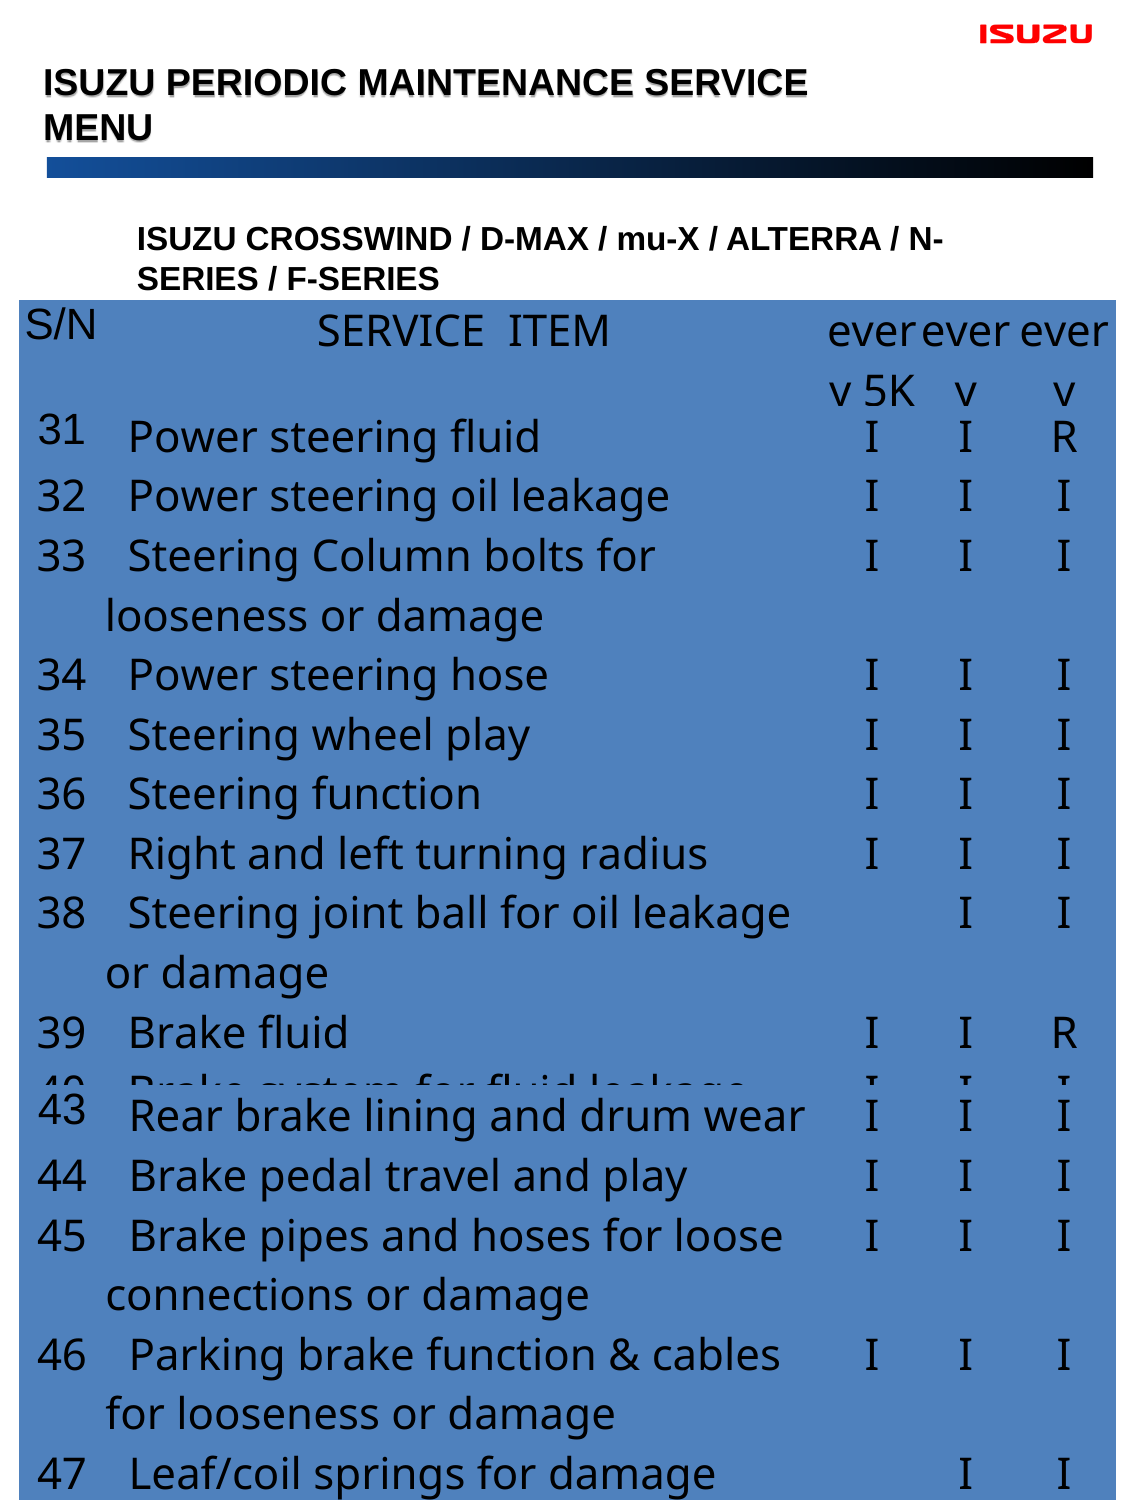

ISUZU PERIODIC MAINTENANCE SERVICE MENU
ISUZU CROSSWIND / D-MAX / mu-X / ALTERRA / N-SERIES / F-SERIES
| S/N | SERVICE ITEM | every 5K | every 10K | every 20K |
| --- | --- | --- | --- | --- |
| 31 | Power steering fluid | I | I | R |
| --- | --- | --- | --- | --- |
| 32 | Power steering oil leakage | I | I | I |
| 33 | Steering Column bolts for looseness or damage | I | I | I |
| 34 | Power steering hose | I | I | I |
| 35 | Steering wheel play | I | I | I |
| 36 | Steering function | I | I | I |
| 37 | Right and left turning radius | I | I | I |
| 38 | Steering joint ball for oil leakage or damage | | I | I |
| 39 | Brake fluid | I | I | R |
| 40 | Brake system for fluid leakage | I | I | I |
| 41 | Brake function | I | I | I |
| 42 | Front disc brake pads and discs wear / lining and drum wear | I | I | I |
| 43 | Rear brake lining and drum wear | I | I | I |
| --- | --- | --- | --- | --- |
| 44 | Brake pedal travel and play | I | I | I |
| 45 | Brake pipes and hoses for loose connections or damage | I | I | I |
| 46 | Parking brake function & cables for looseness or damage | I | I | I |
| 47 | Leaf/coil springs for damage | | I | I |
| 48 | Suspension mount for looseness or damage | | I | I |
| 49 | Shock absorbers for oil leakage | | I | I |